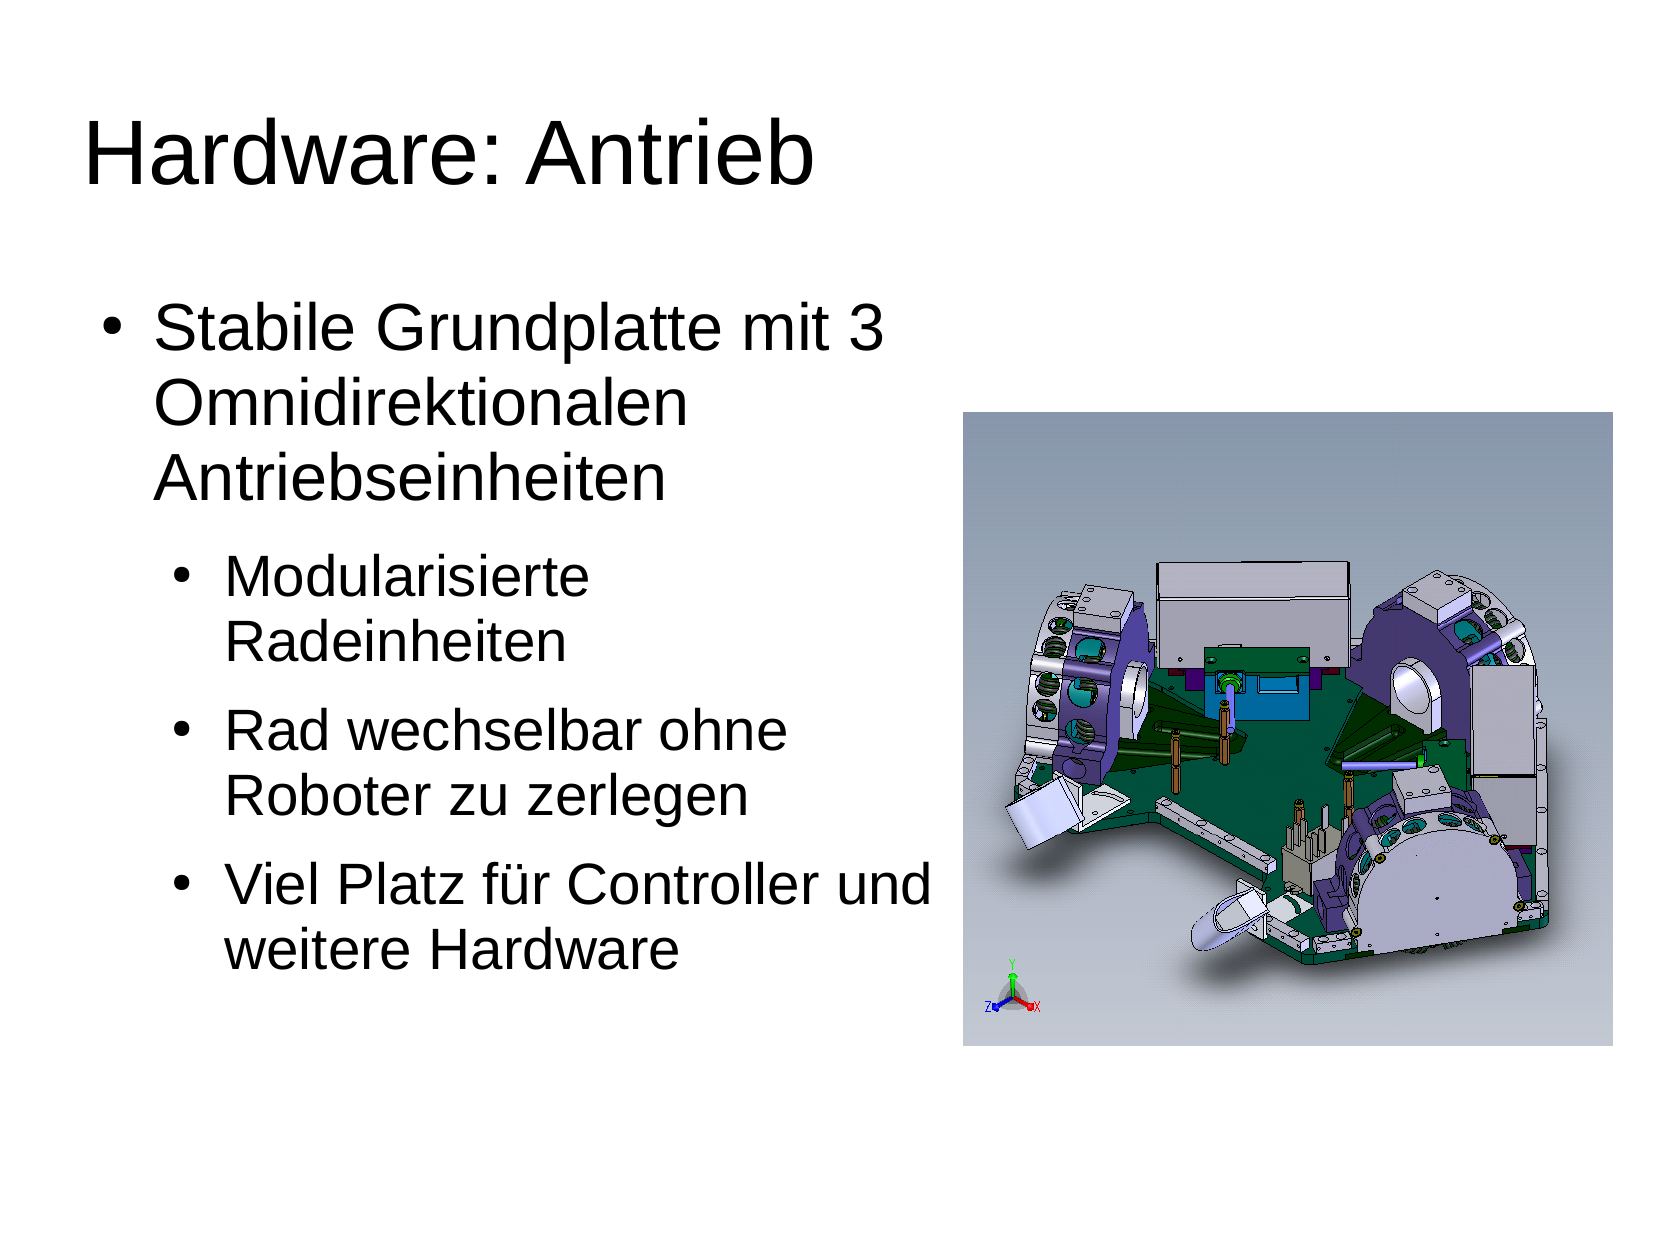

# Hardware: Antrieb
Stabile Grundplatte mit 3 Omnidirektionalen Antriebseinheiten
Modularisierte Radeinheiten
Rad wechselbar ohne Roboter zu zerlegen
Viel Platz für Controller und weitere Hardware